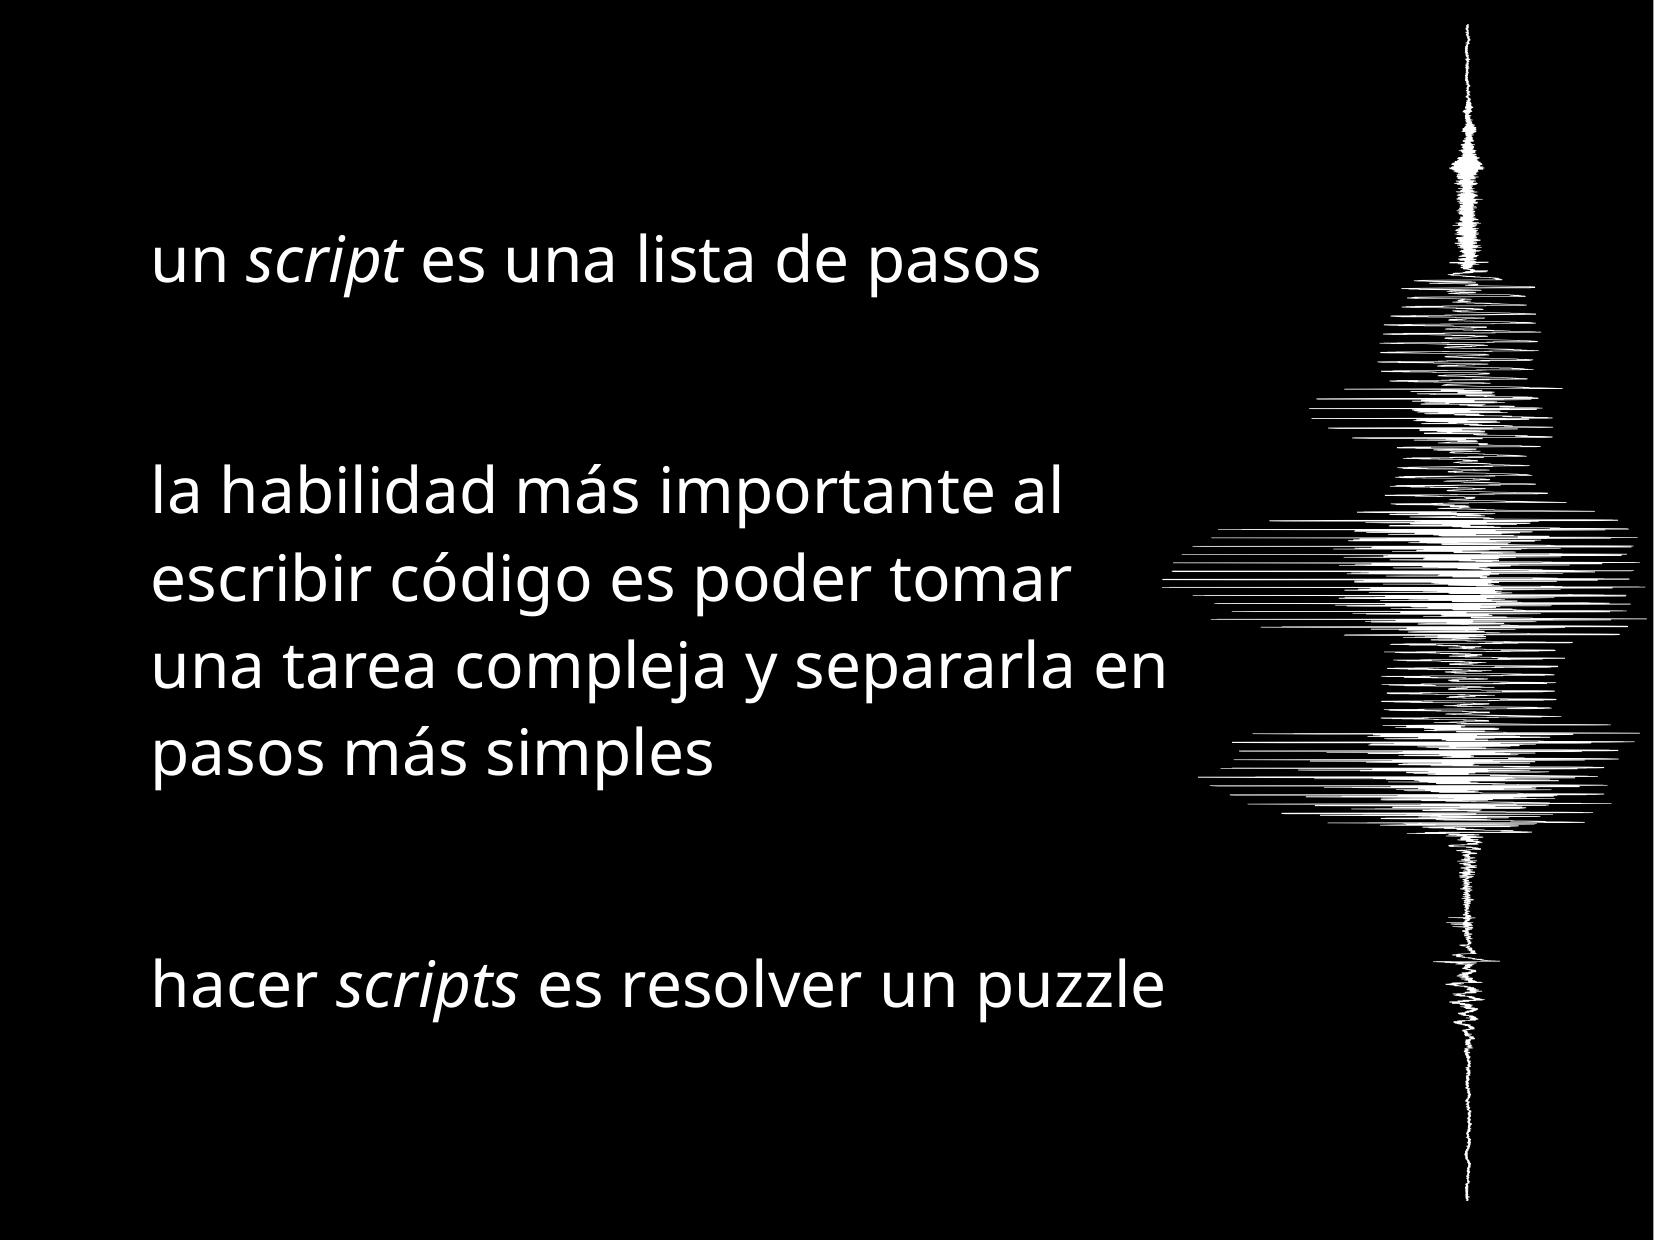

# un script es una lista de pasos
la habilidad más importante al escribir código es poder tomar una tarea compleja y separarla en pasos más simples
hacer scripts es resolver un puzzle